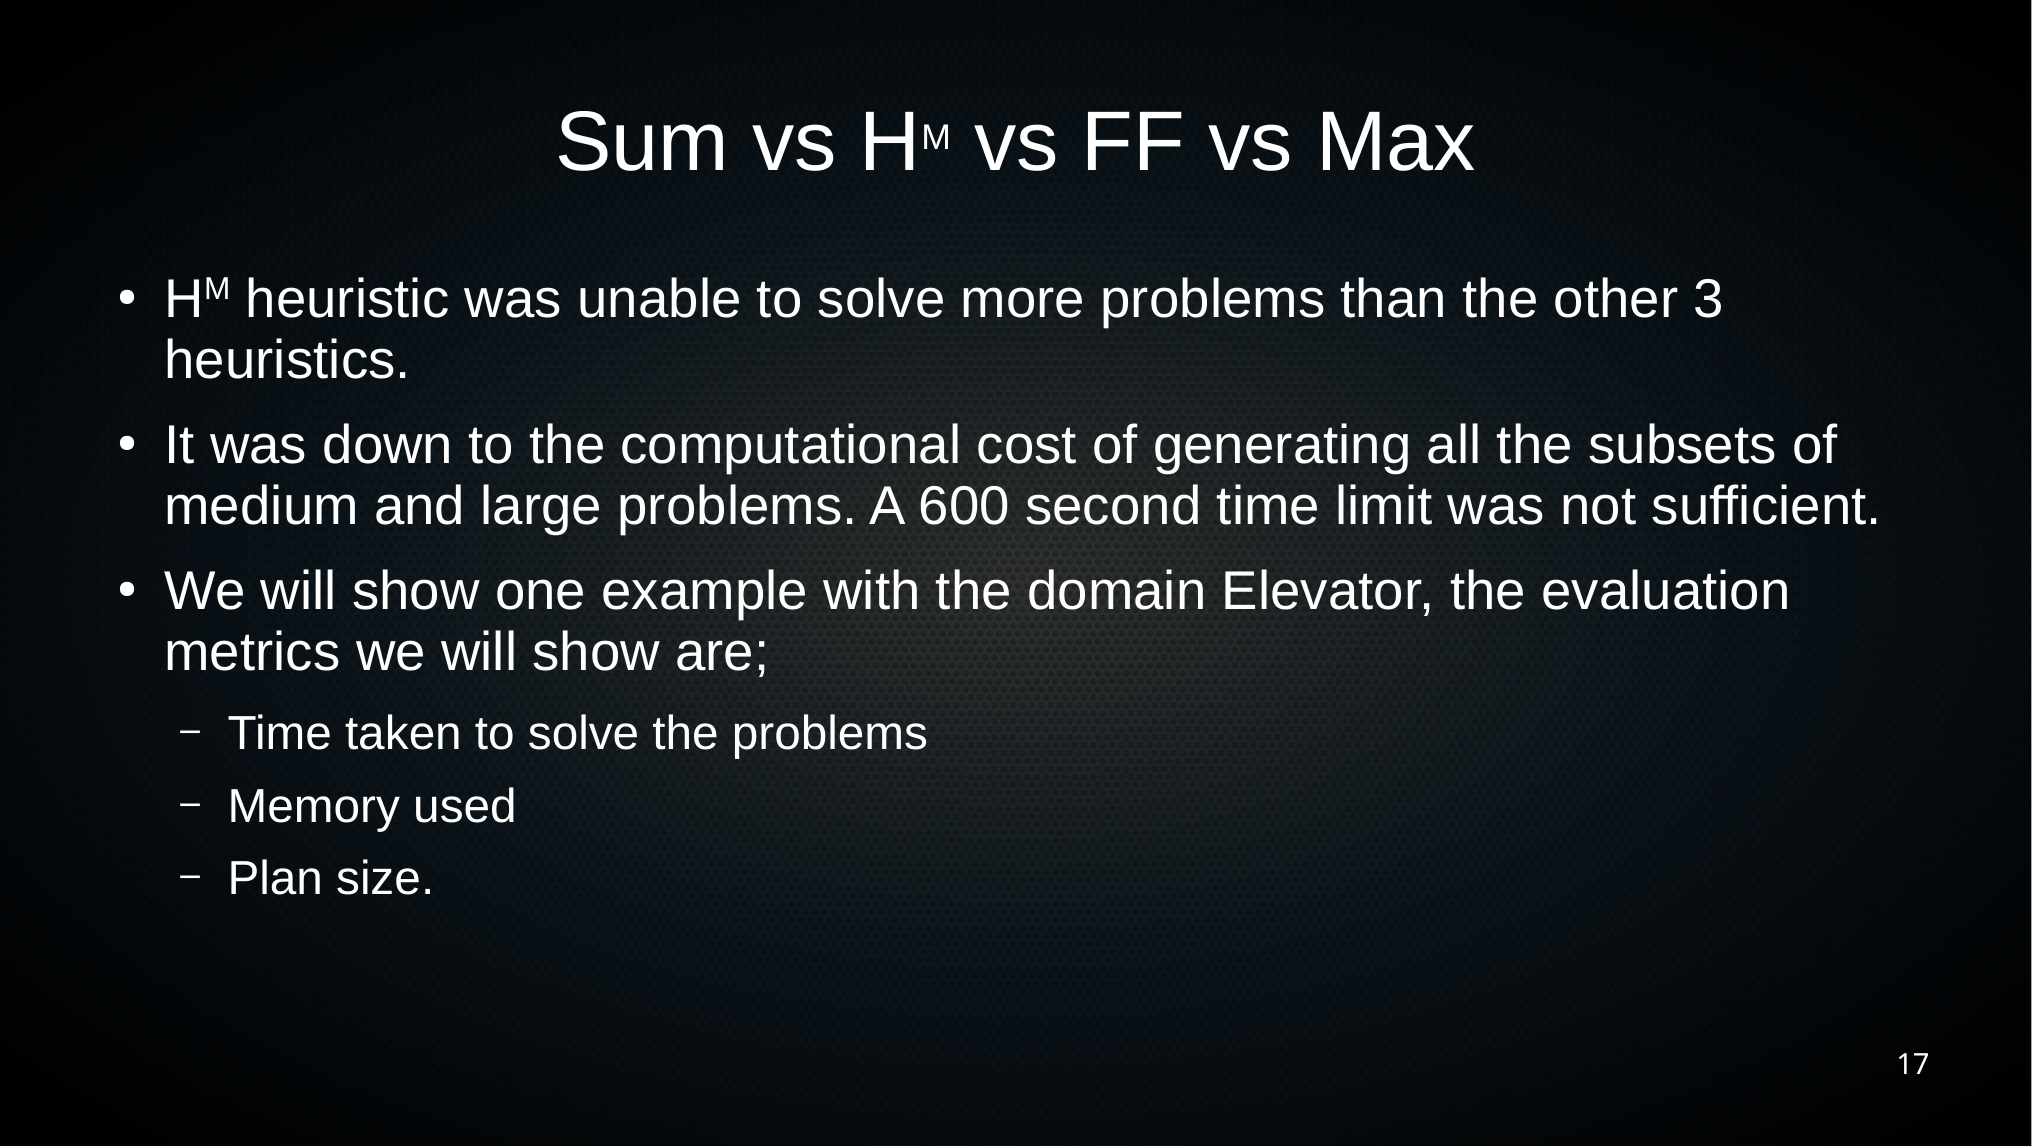

# Sum vs HM vs FF vs Max
HM heuristic was unable to solve more problems than the other 3 heuristics.
It was down to the computational cost of generating all the subsets of medium and large problems. A 600 second time limit was not sufficient.
We will show one example with the domain Elevator, the evaluation metrics we will show are;
Time taken to solve the problems
Memory used
Plan size.
17